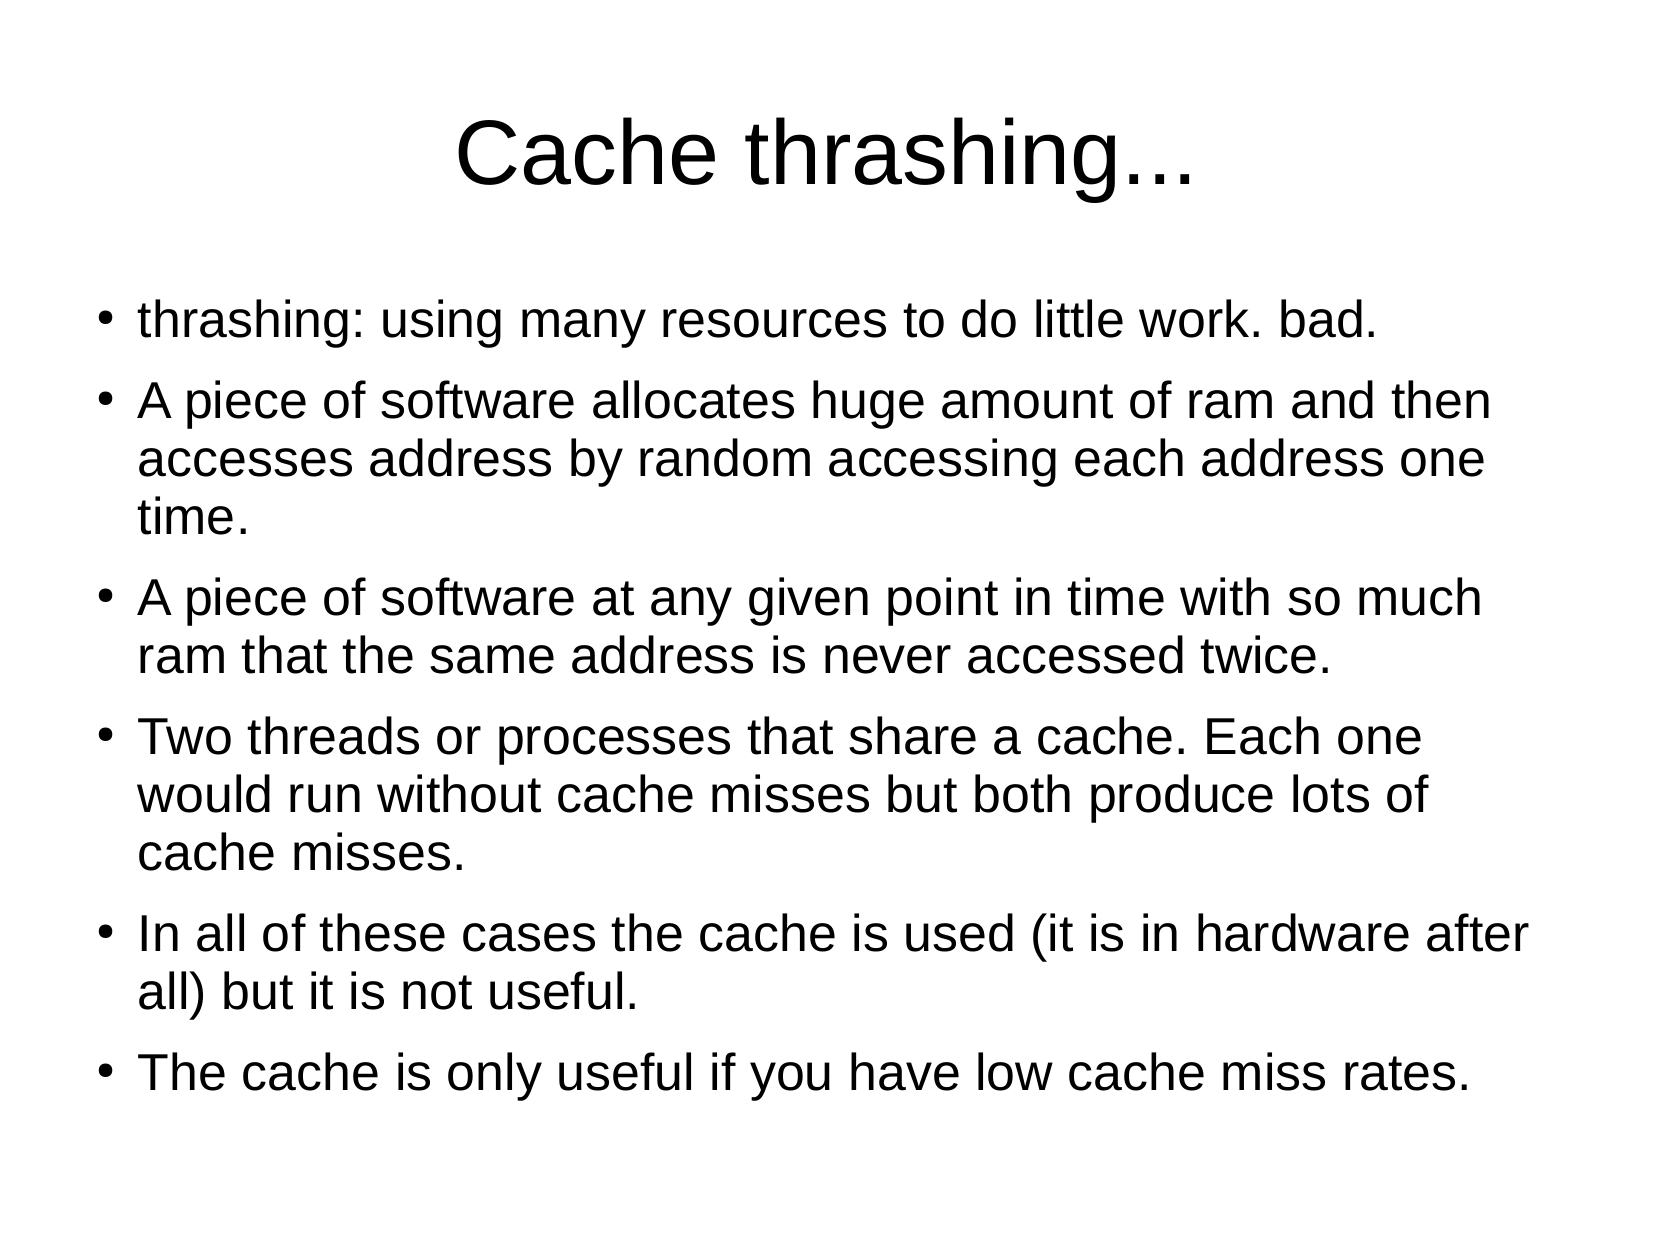

# Cache thrashing...
thrashing: using many resources to do little work. bad.
A piece of software allocates huge amount of ram and then accesses address by random accessing each address one time.
A piece of software at any given point in time with so much ram that the same address is never accessed twice.
Two threads or processes that share a cache. Each one would run without cache misses but both produce lots of cache misses.
In all of these cases the cache is used (it is in hardware after all) but it is not useful.
The cache is only useful if you have low cache miss rates.